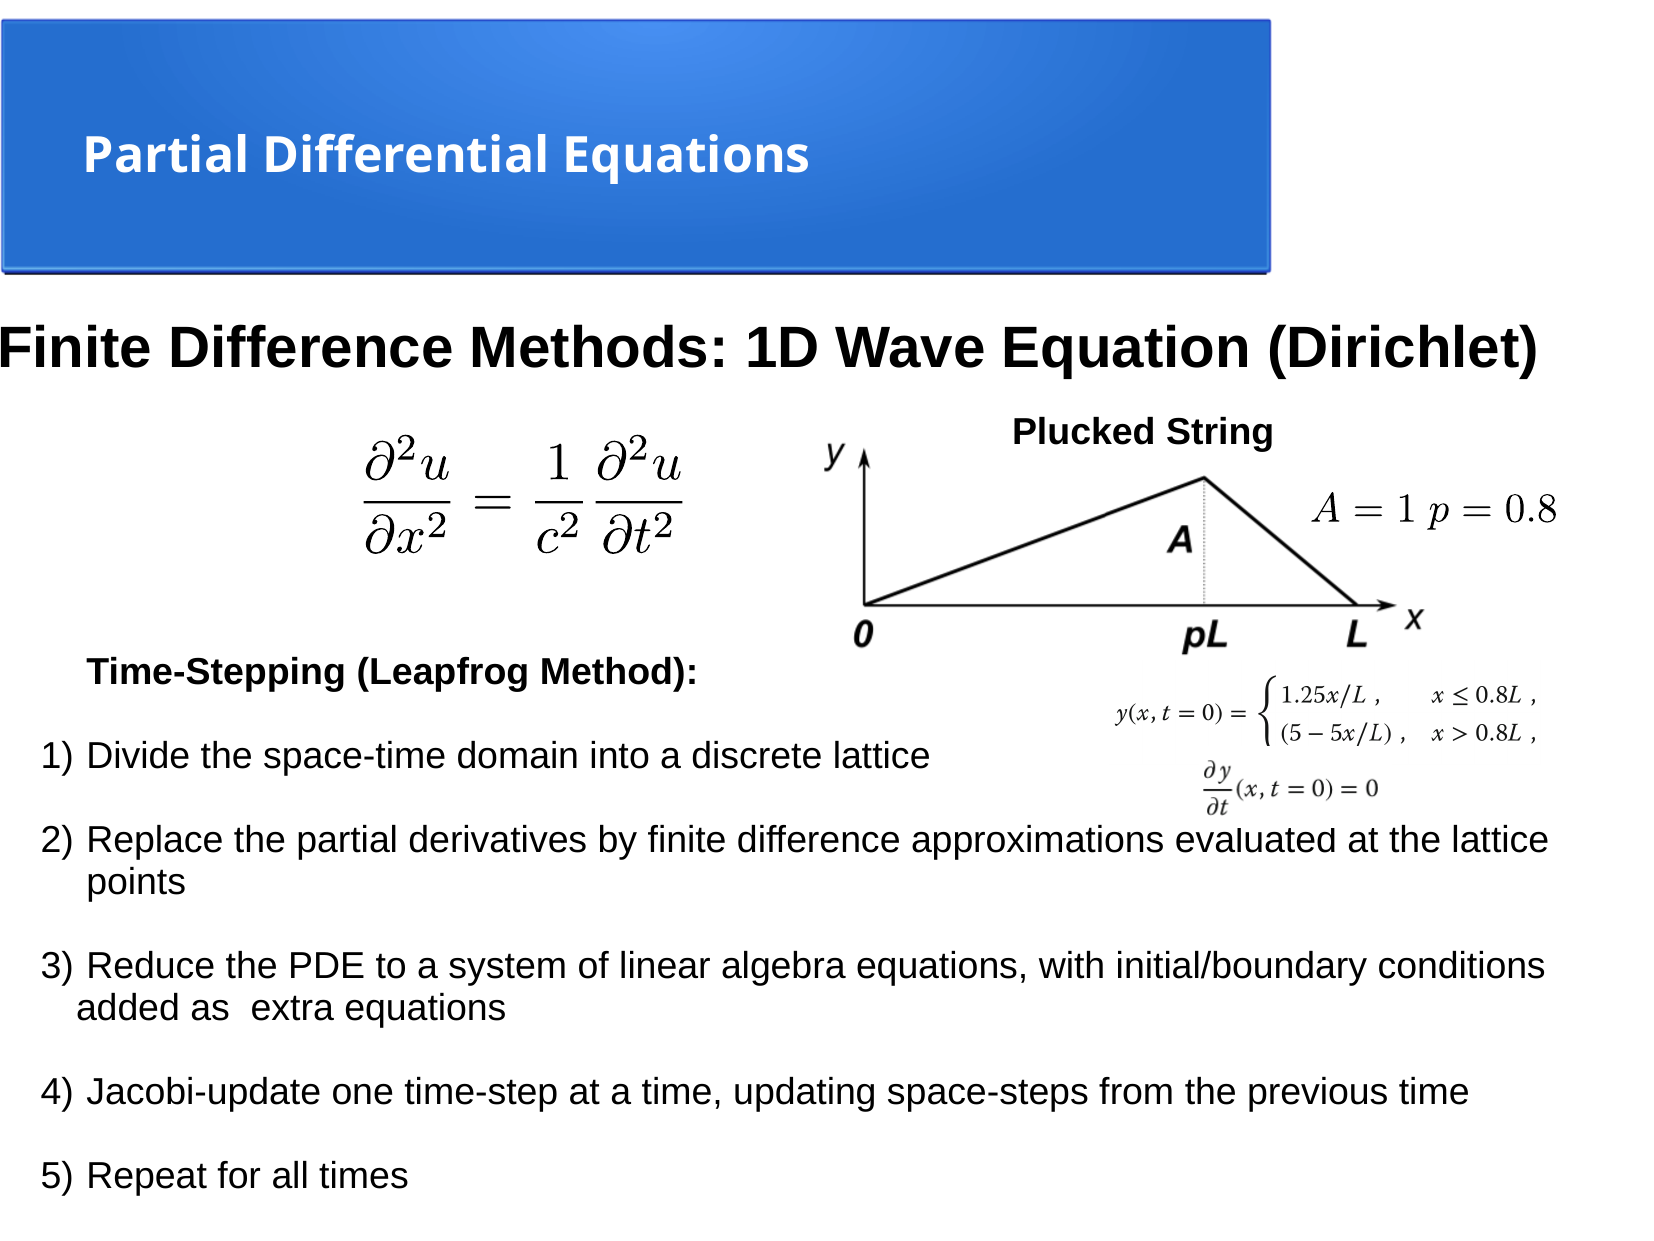

Partial Differential Equations
Finite Difference Methods: 1D Wave Equation (Dirichlet)
Plucked String
 Time-Stepping (Leapfrog Method):
 Divide the space-time domain into a discrete lattice
 Replace the partial derivatives by finite difference approximations evaluated at the lattice
 points
 Reduce the PDE to a system of linear algebra equations, with initial/boundary conditions added as extra equations
 Jacobi-update one time-step at a time, updating space-steps from the previous time
 Repeat for all times